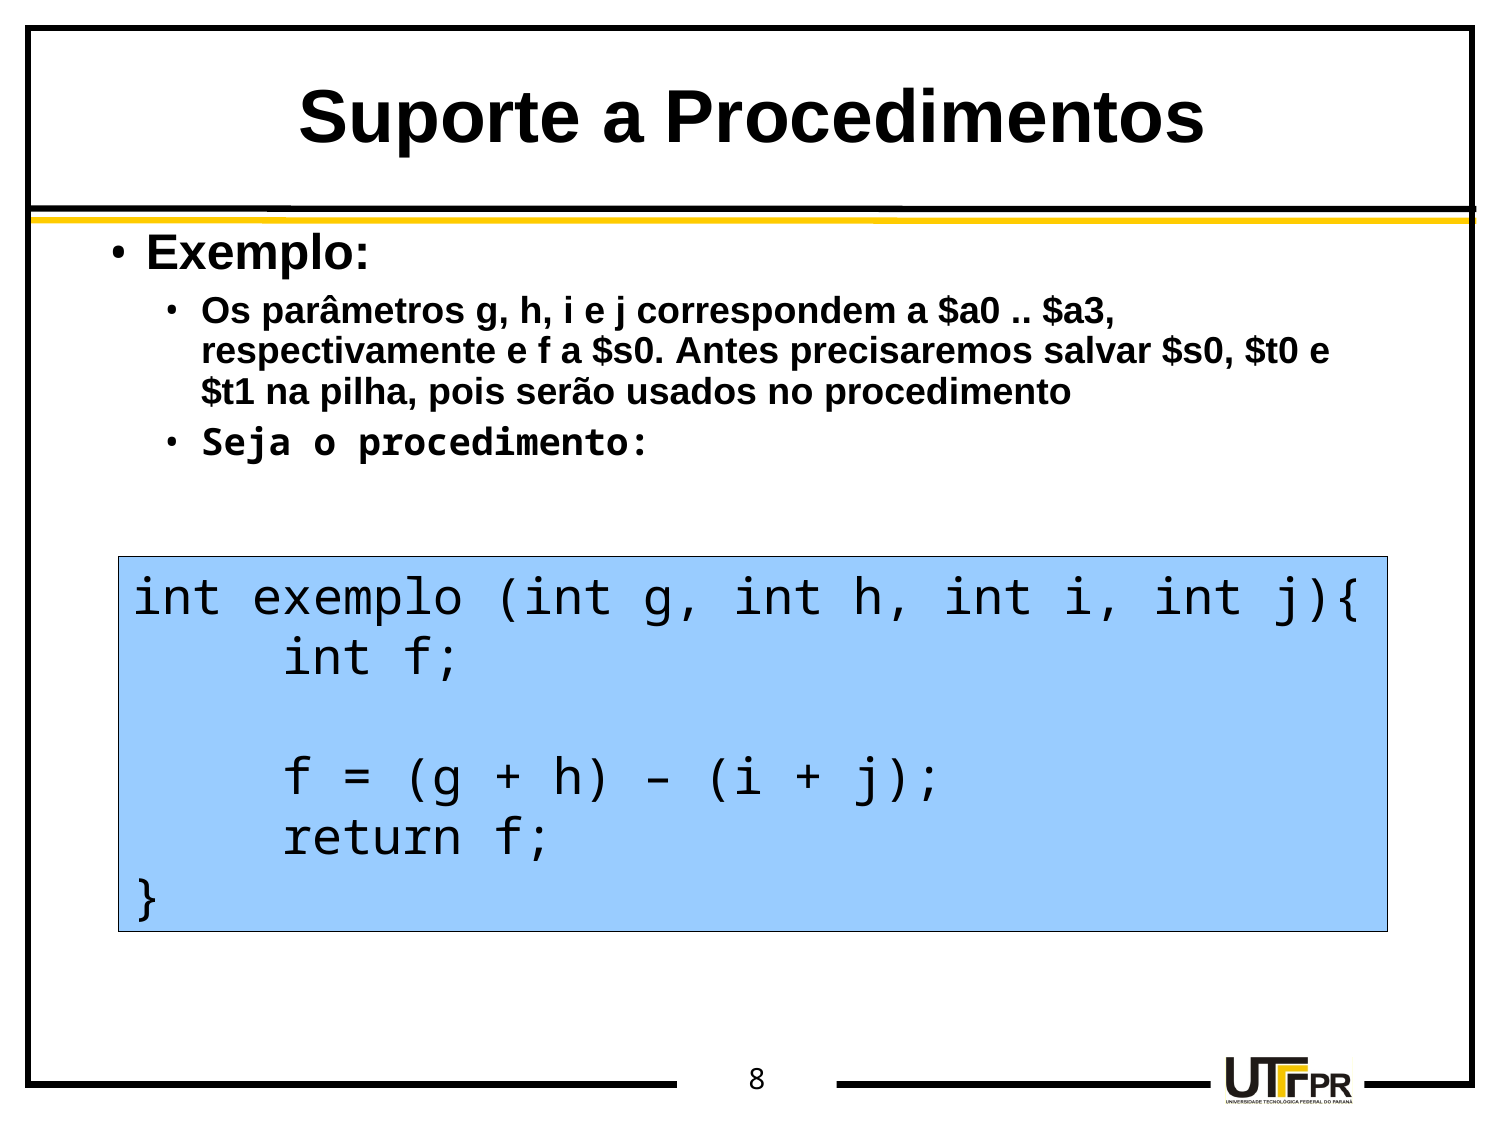

#
Suporte a Procedimentos
Exemplo:
Os parâmetros g, h, i e j correspondem a $a0 .. $a3, respectivamente e f a $s0. Antes precisaremos salvar $s0, $t0 e $t1 na pilha, pois serão usados no procedimento
Seja o procedimento:
int exemplo (int g, int h, int i, int j){
	int f;
	f = (g + h) – (i + j);
	return f;
}